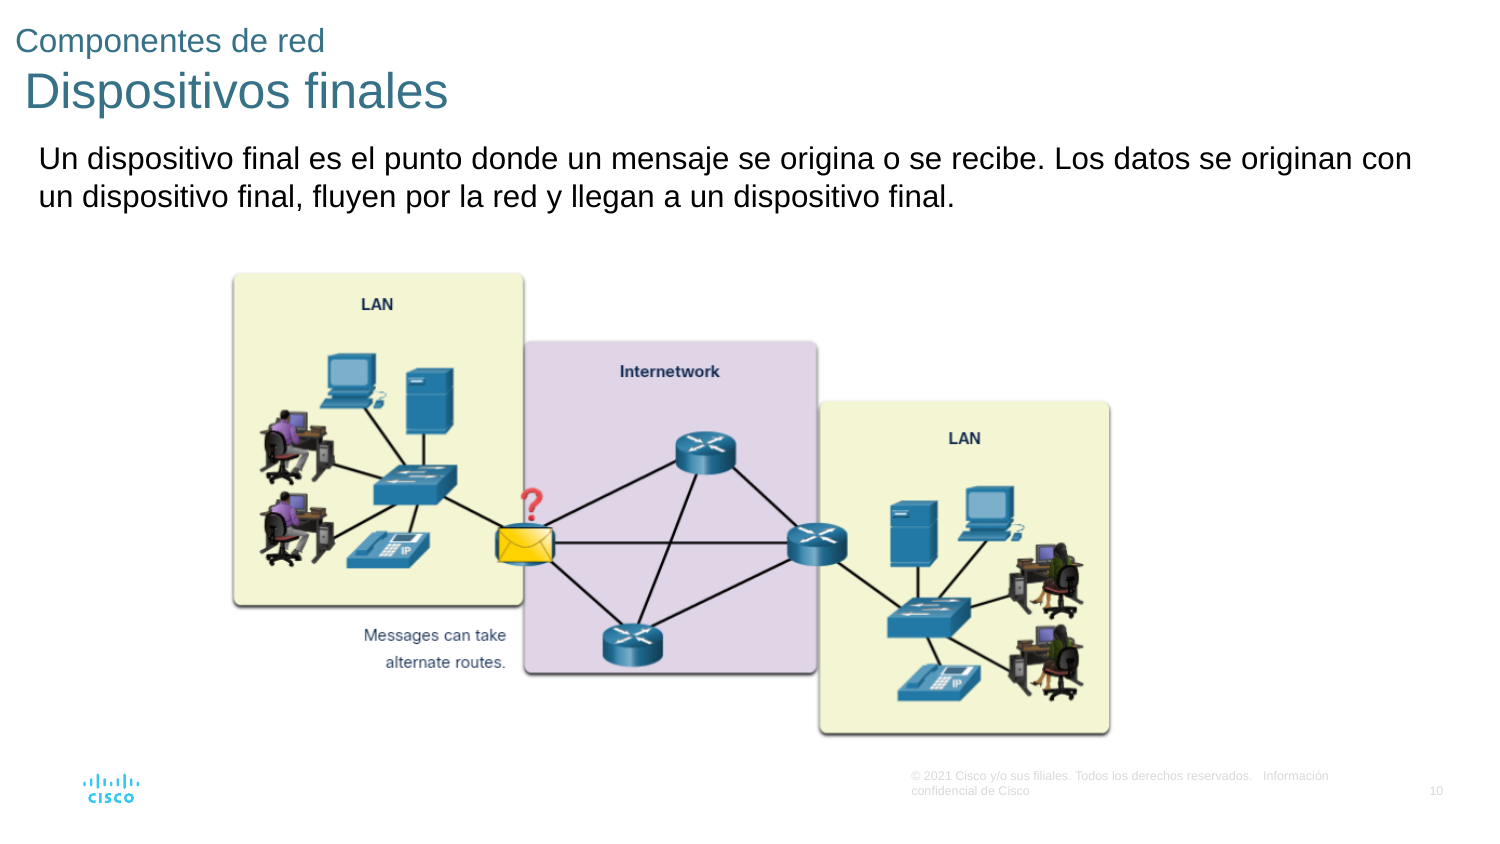

# Componentes de red Dispositivos finales
Un dispositivo final es el punto donde un mensaje se origina o se recibe. Los datos se originan con un dispositivo final, fluyen por la red y llegan a un dispositivo final.